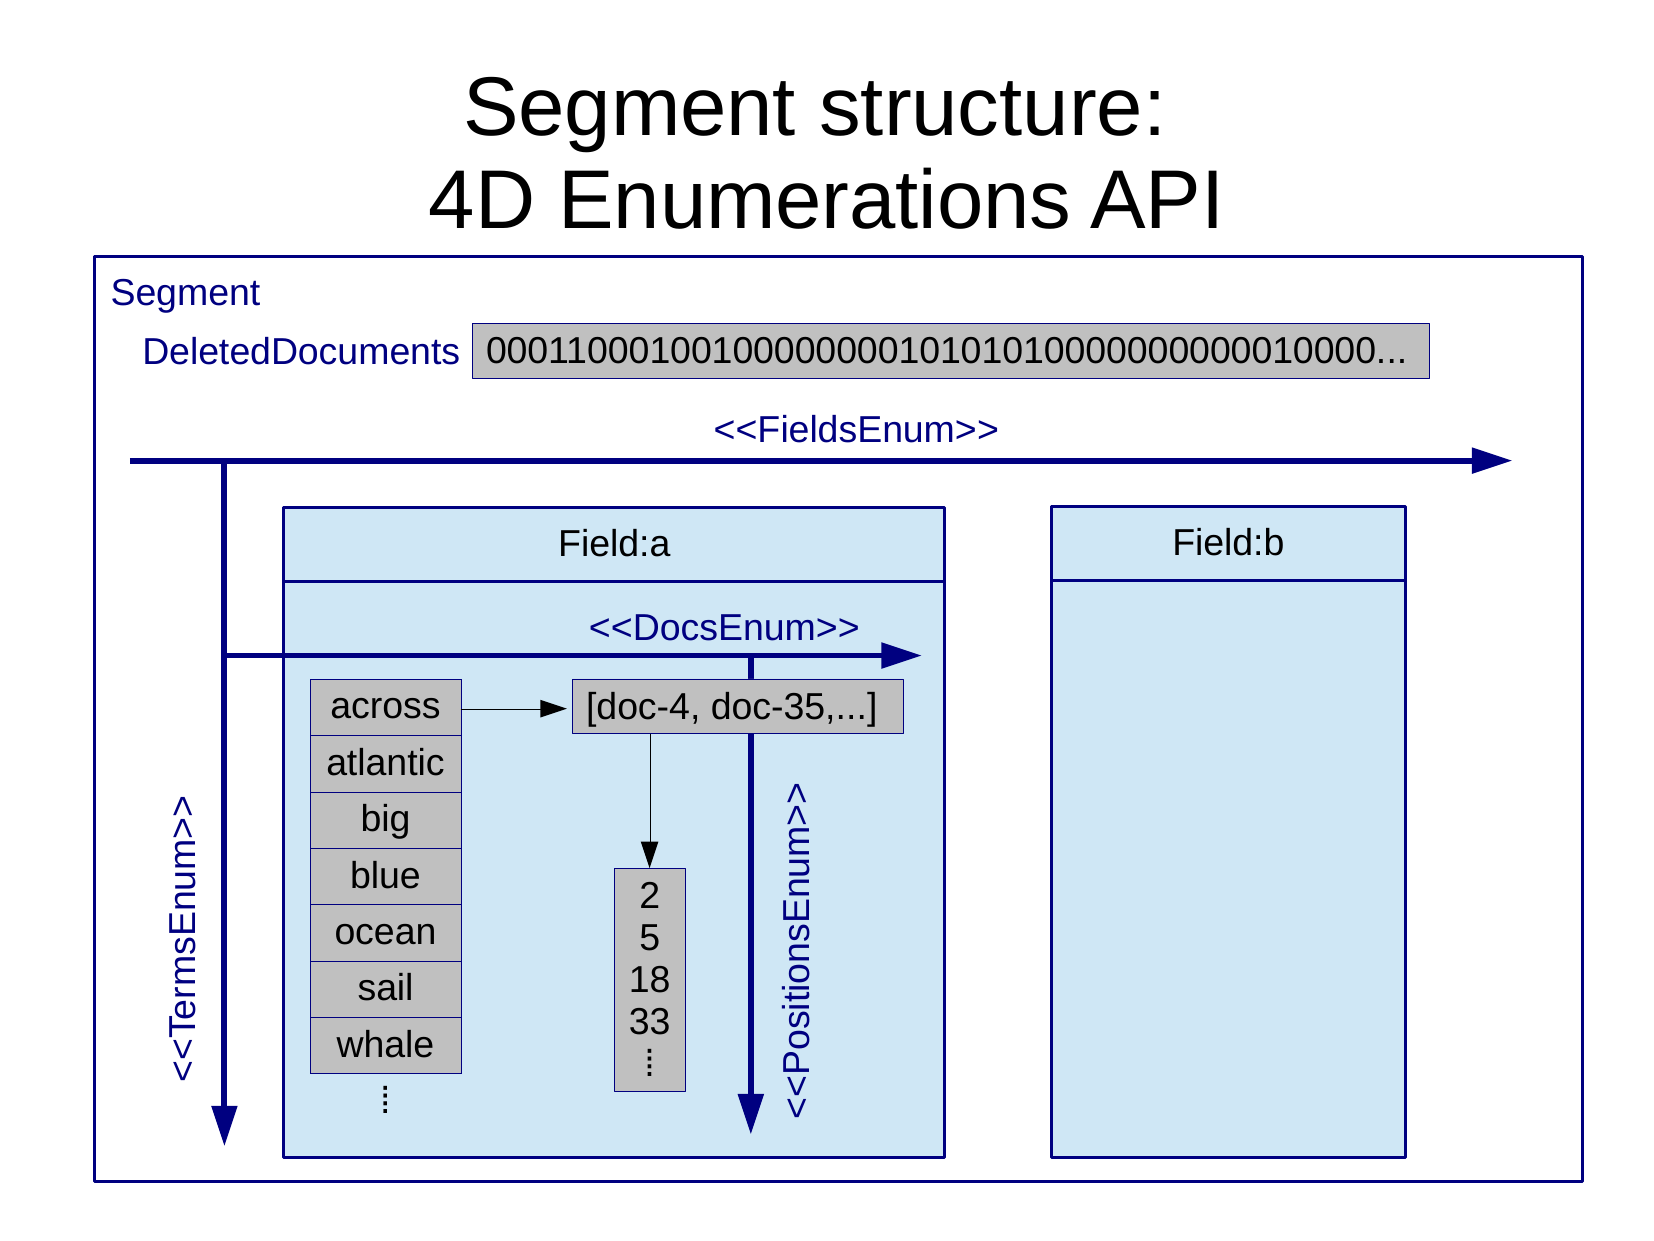

# Segment structure: 4D Enumerations API
Segment
DeletedDocuments
0001100010010000000010101010000000000010000...
<<FieldsEnum>>
Field:b
Field:a
 <<DocsEnum>>
[doc-4, doc-35,...]
| across |
| --- |
| atlantic |
| big |
| blue |
| ocean |
| sail |
| whale |
| ⁞ |
2
5
18
33
⁞
<<TermsEnum>>
<<PositionsEnum>>